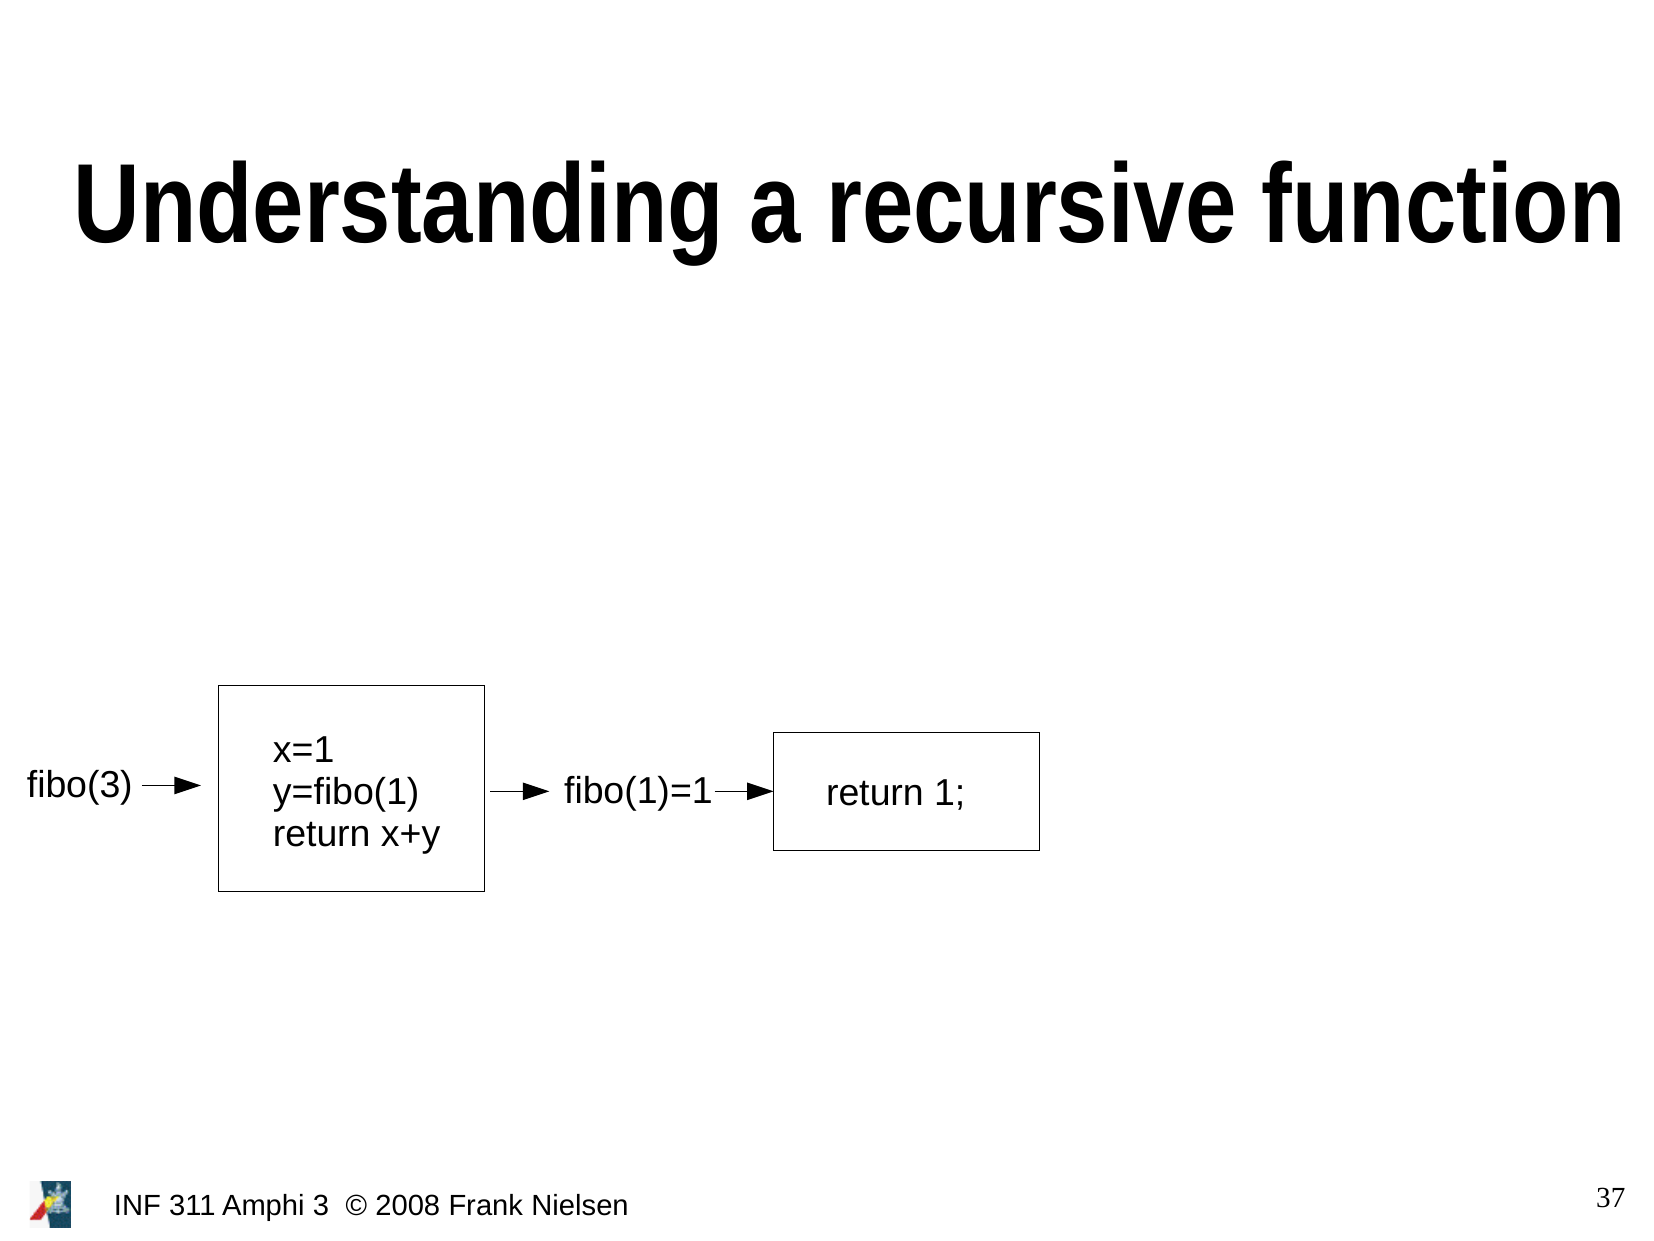

Understanding a recursive function
x=1
y=fibo(1)
return x+y
fibo(3)
fibo(1)=1
return 1;